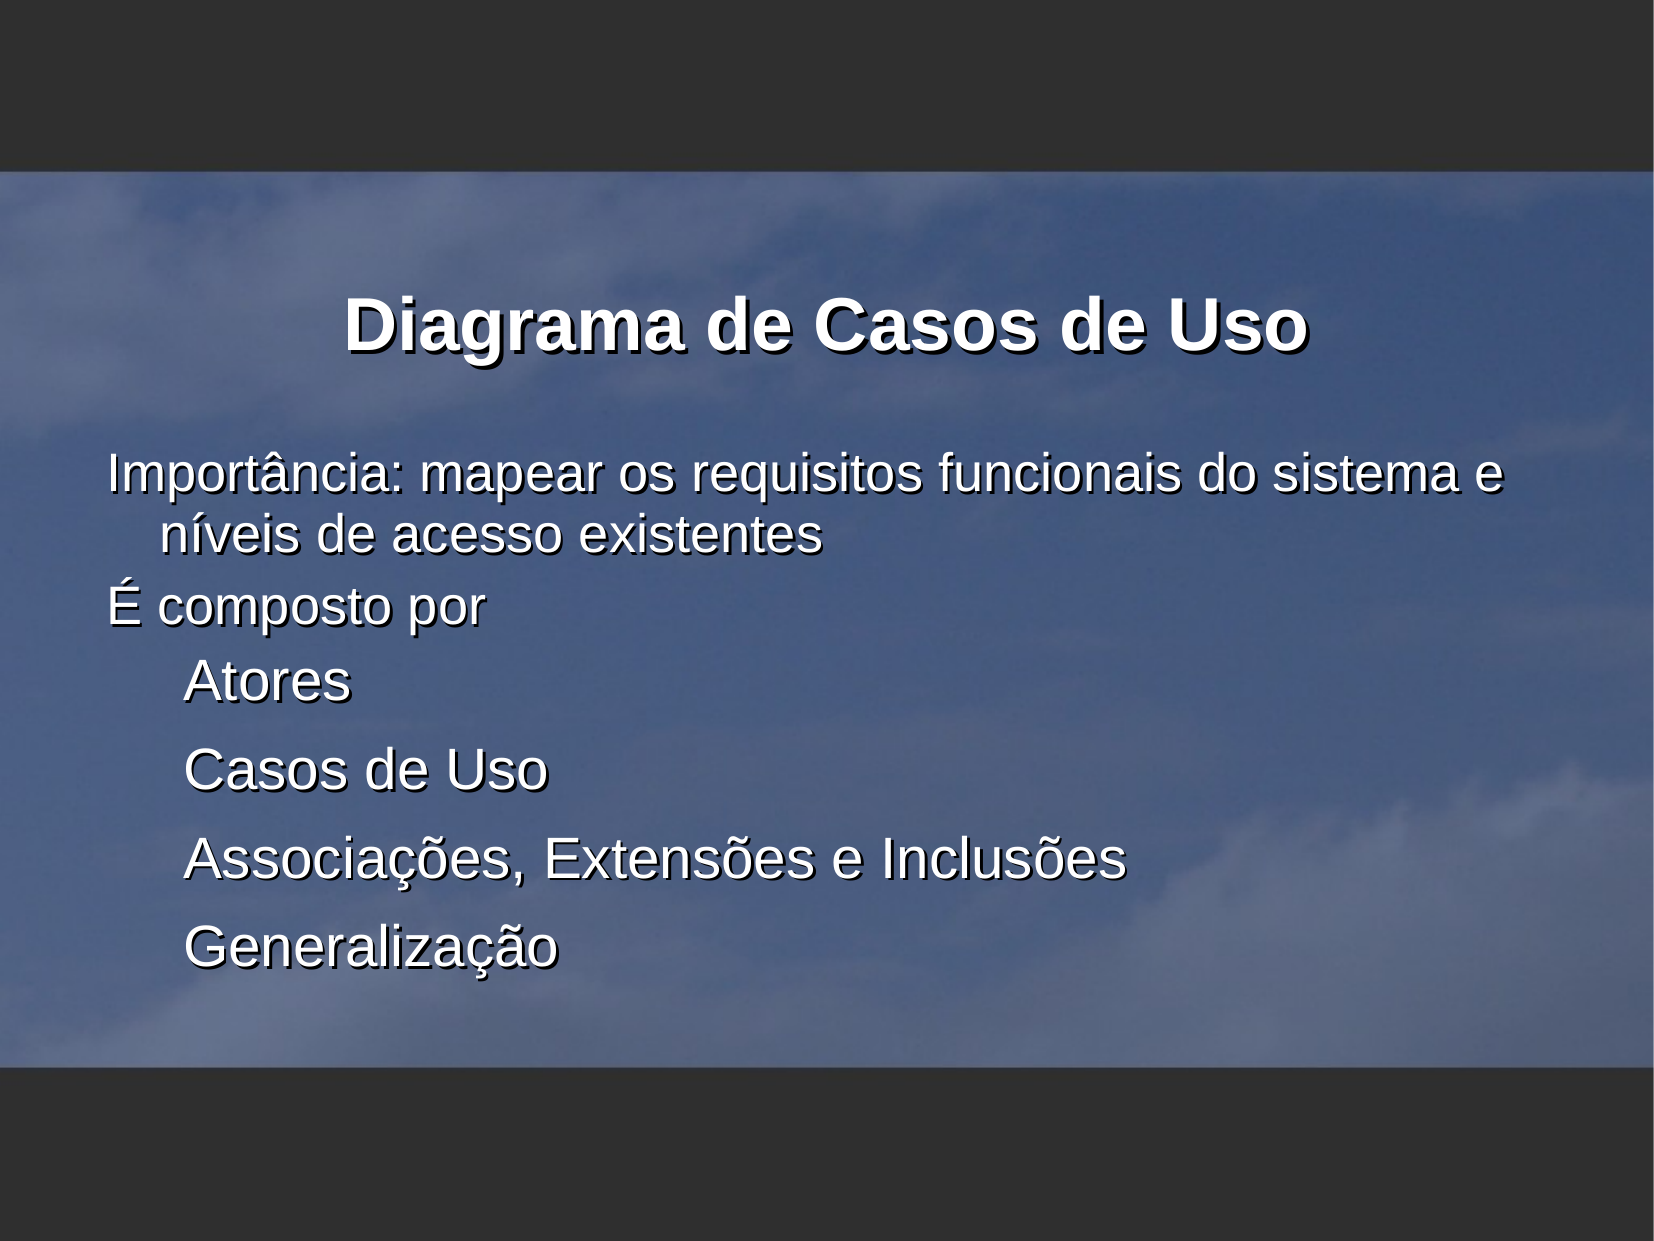

# Diagrama de Casos de Uso
Importância: mapear os requisitos funcionais do sistema e níveis de acesso existentes
É composto por
Atores
Casos de Uso
Associações, Extensões e Inclusões
Generalização